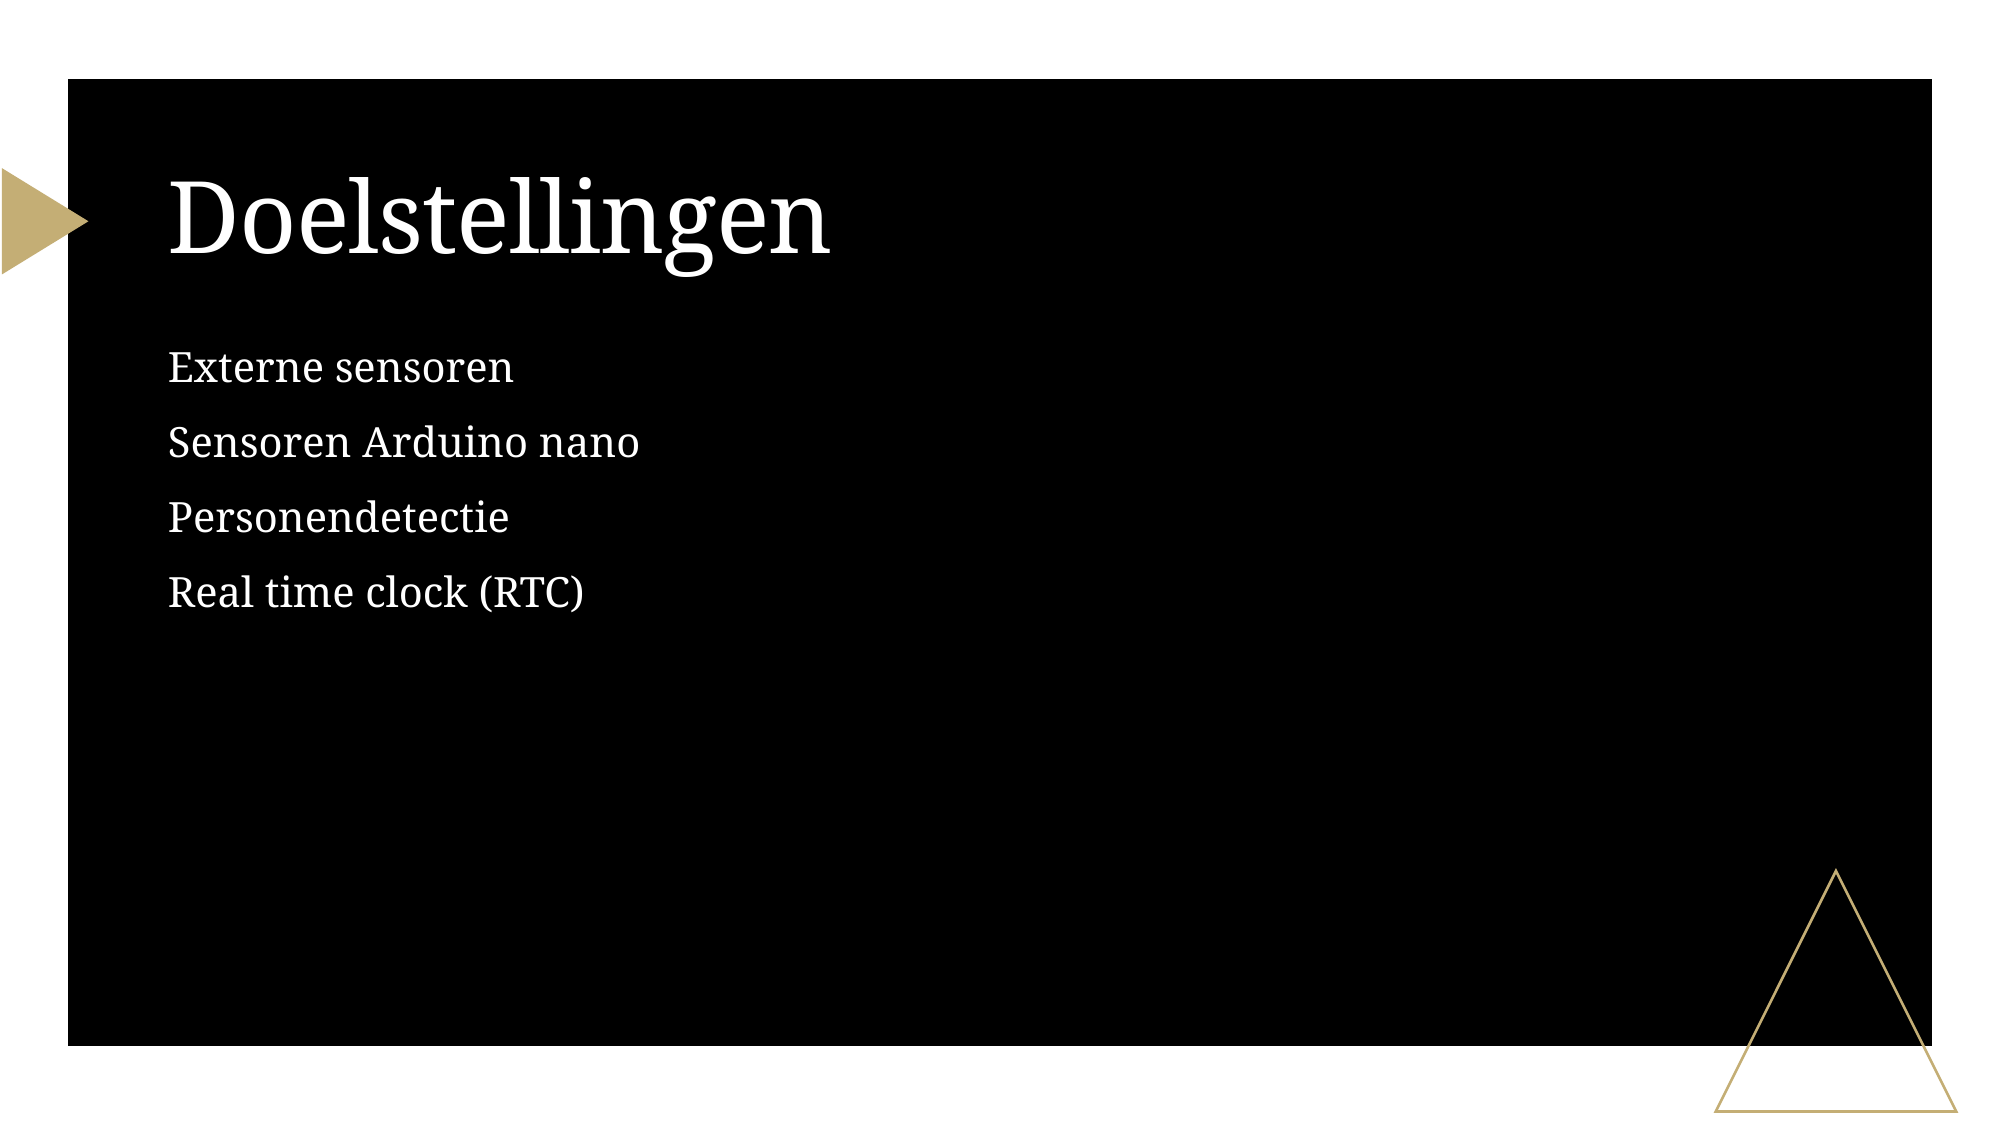

Doelstellingen
# Externe sensoren
Sensoren Arduino nano
Personendetectie
Real time clock (RTC)